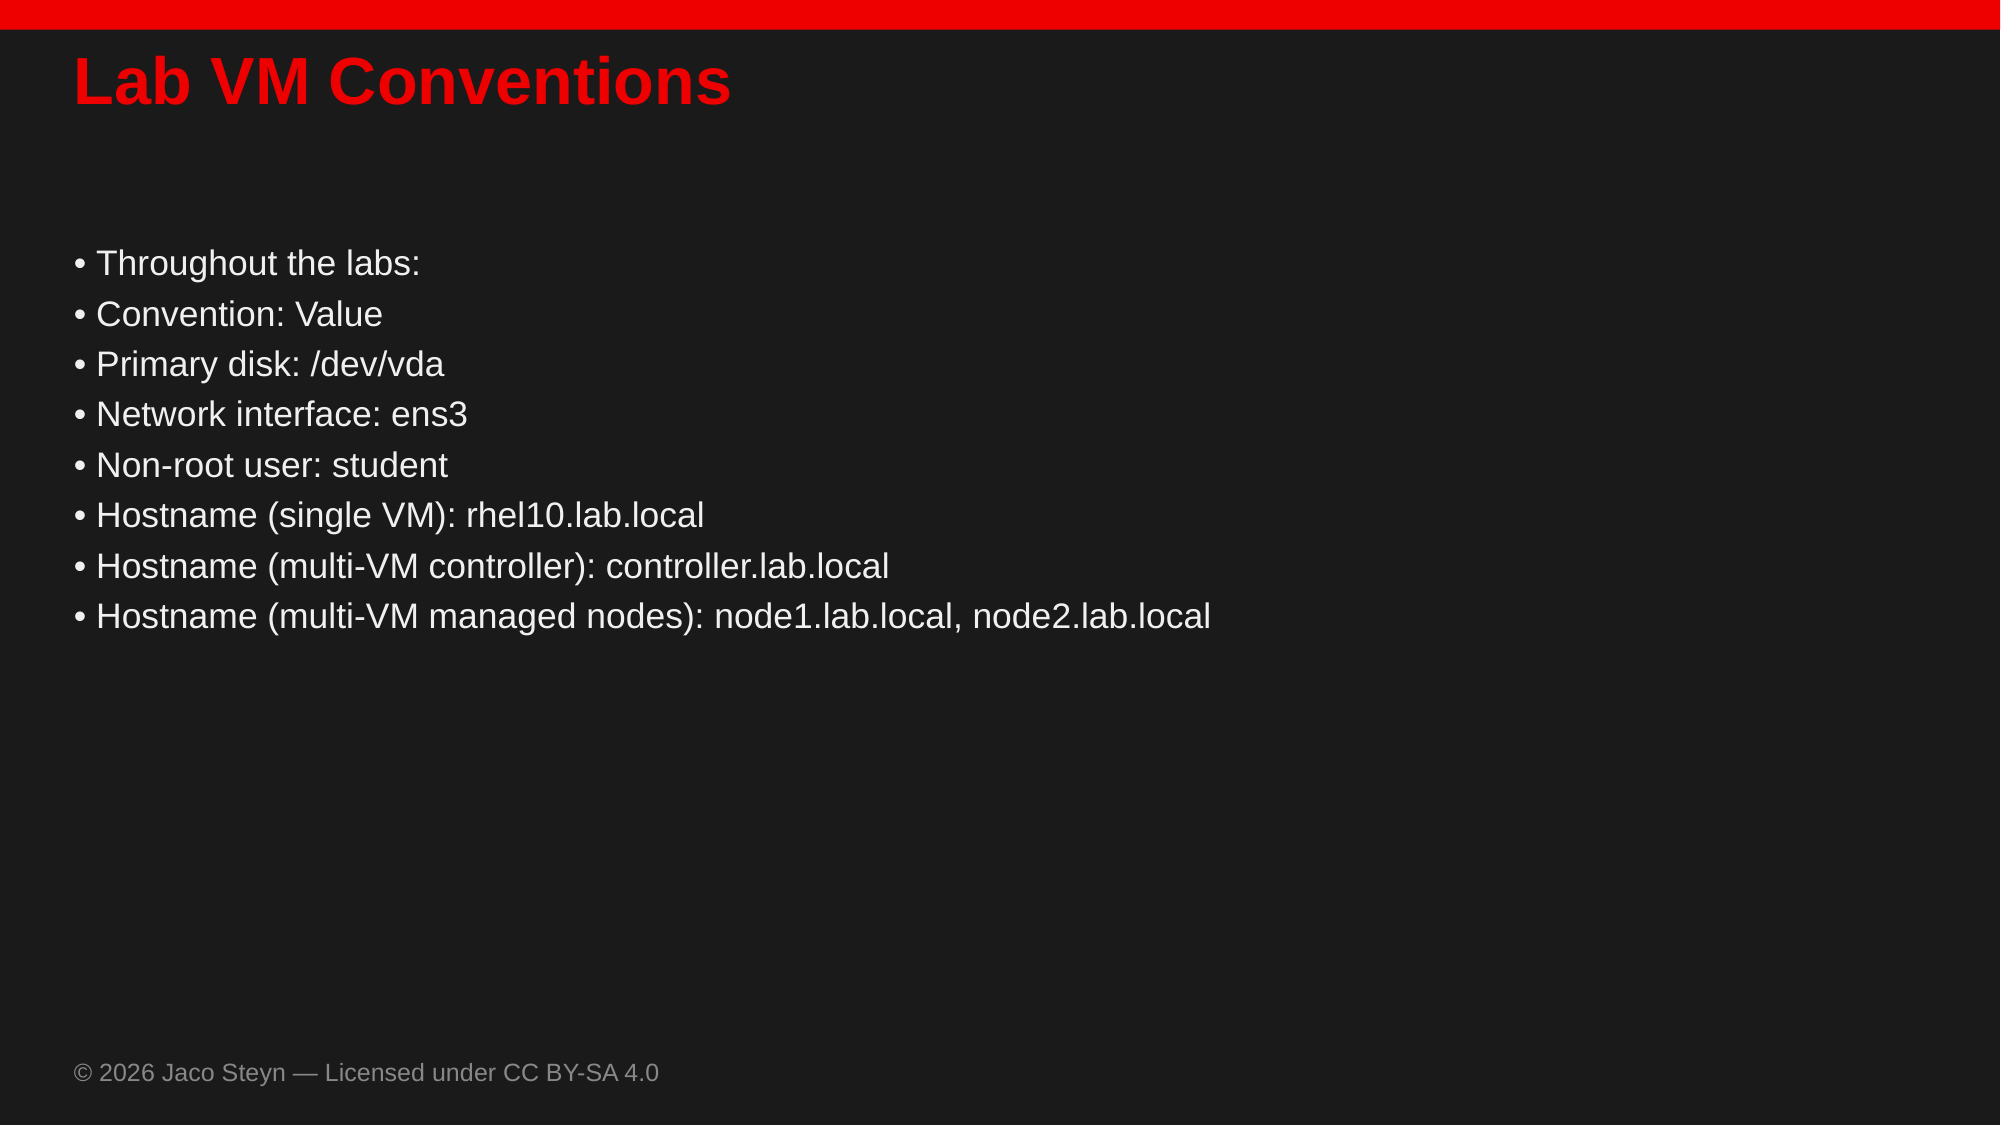

Lab VM Conventions
• Throughout the labs:
• Convention: Value
• Primary disk: /dev/vda
• Network interface: ens3
• Non-root user: student
• Hostname (single VM): rhel10.lab.local
• Hostname (multi-VM controller): controller.lab.local
• Hostname (multi-VM managed nodes): node1.lab.local, node2.lab.local
© 2026 Jaco Steyn — Licensed under CC BY-SA 4.0